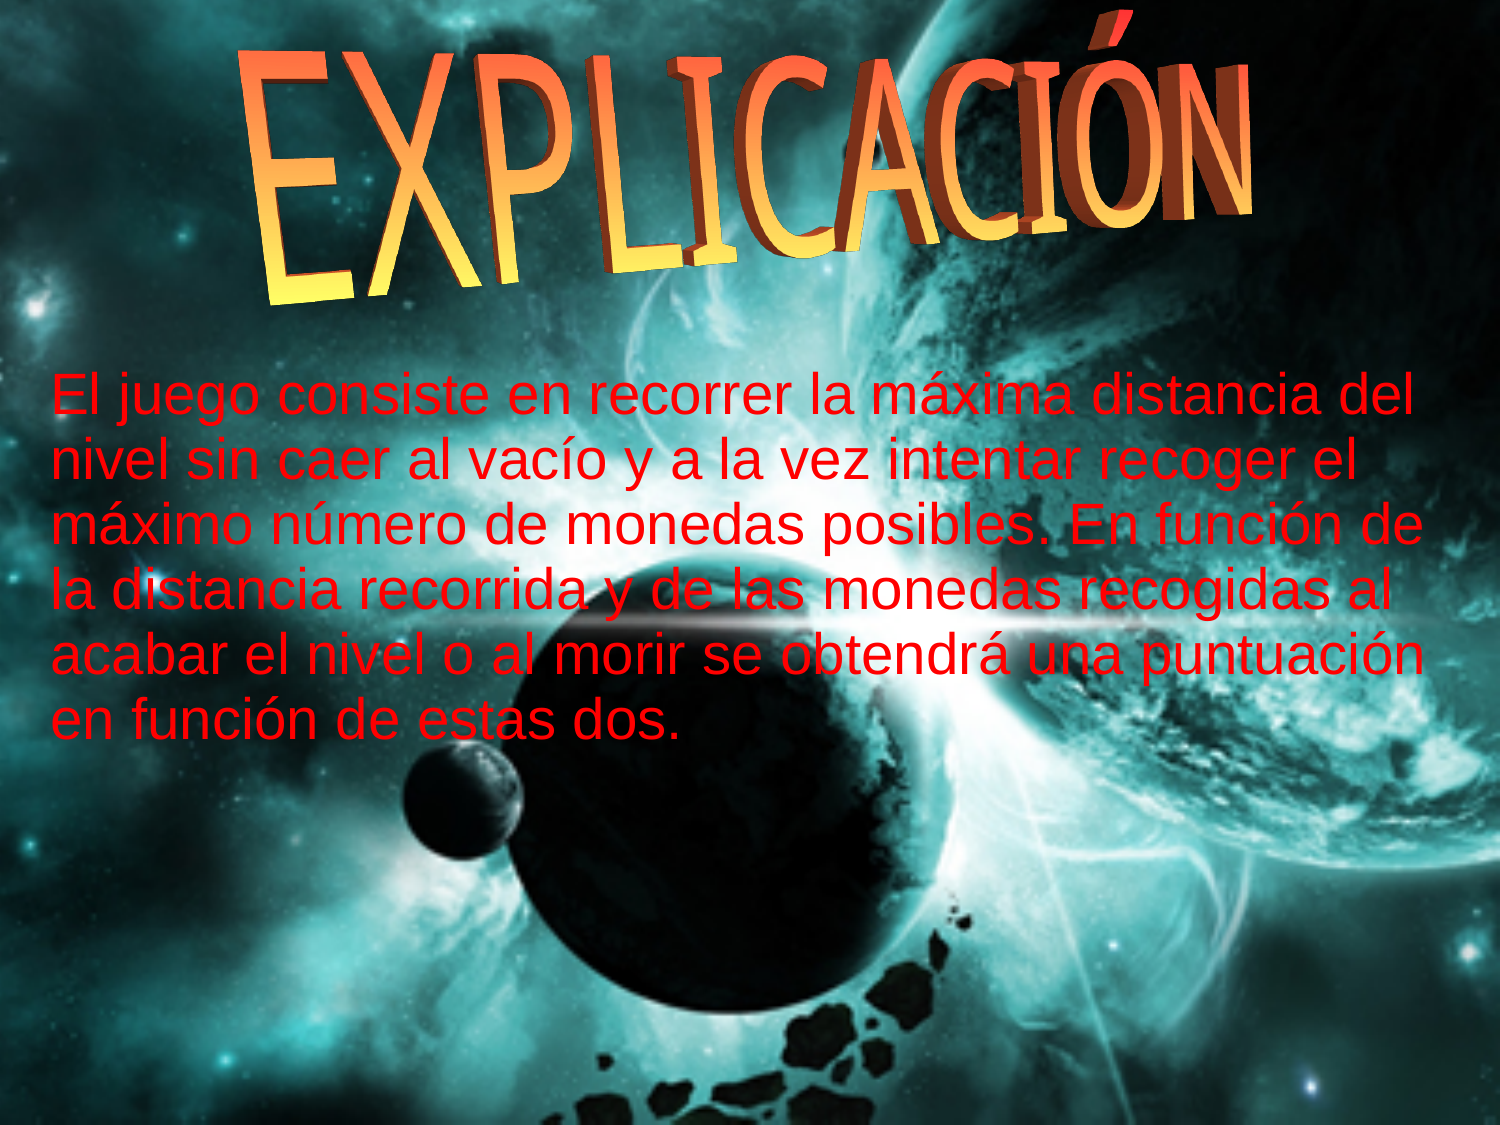

EXPLICACIÓN
#
El juego consiste en recorrer la máxima distancia del nivel sin caer al vacío y a la vez intentar recoger el máximo número de monedas posibles. En función de la distancia recorrida y de las monedas recogidas al acabar el nivel o al morir se obtendrá una puntuación en función de estas dos.